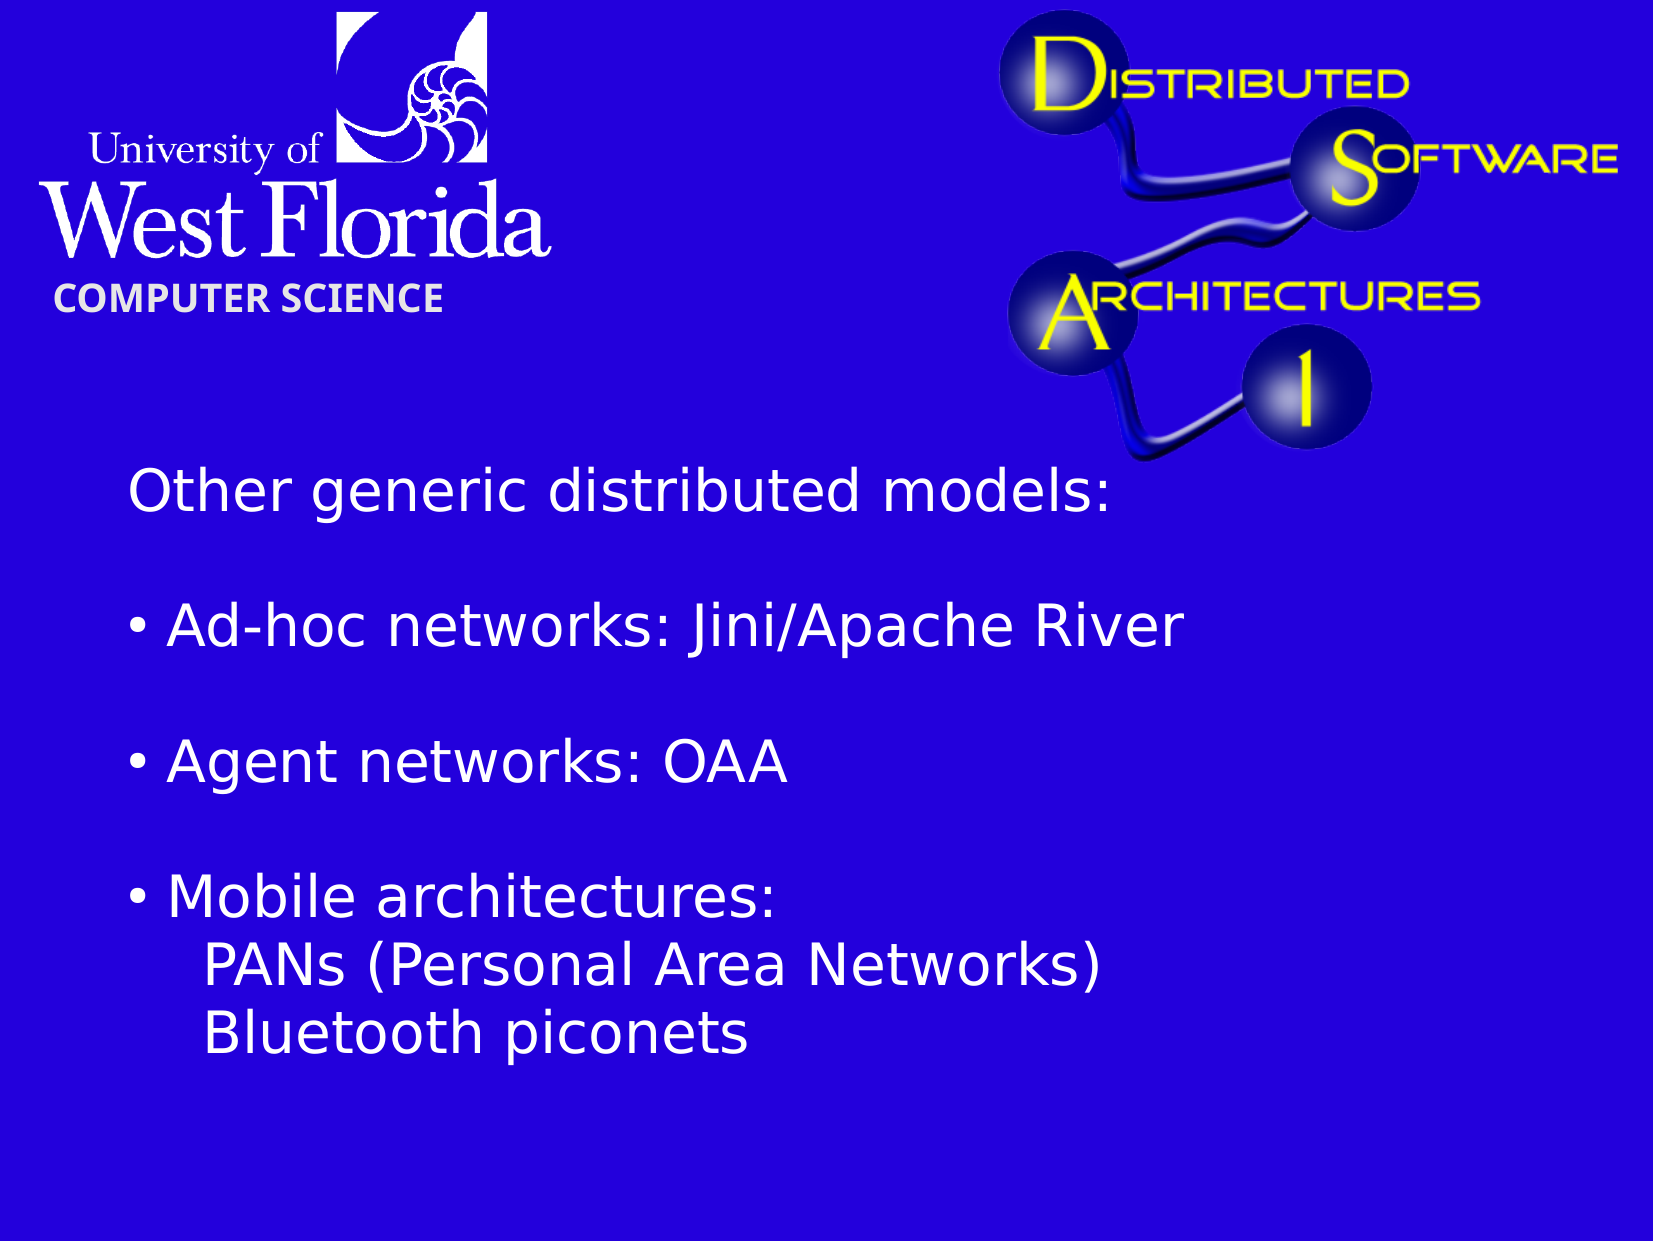

COMPUTER SCIENCE
Other generic distributed models:
 Ad-hoc networks: Jini/Apache River
 Agent networks: OAA
 Mobile architectures:
	PANs (Personal Area Networks)
	Bluetooth piconets